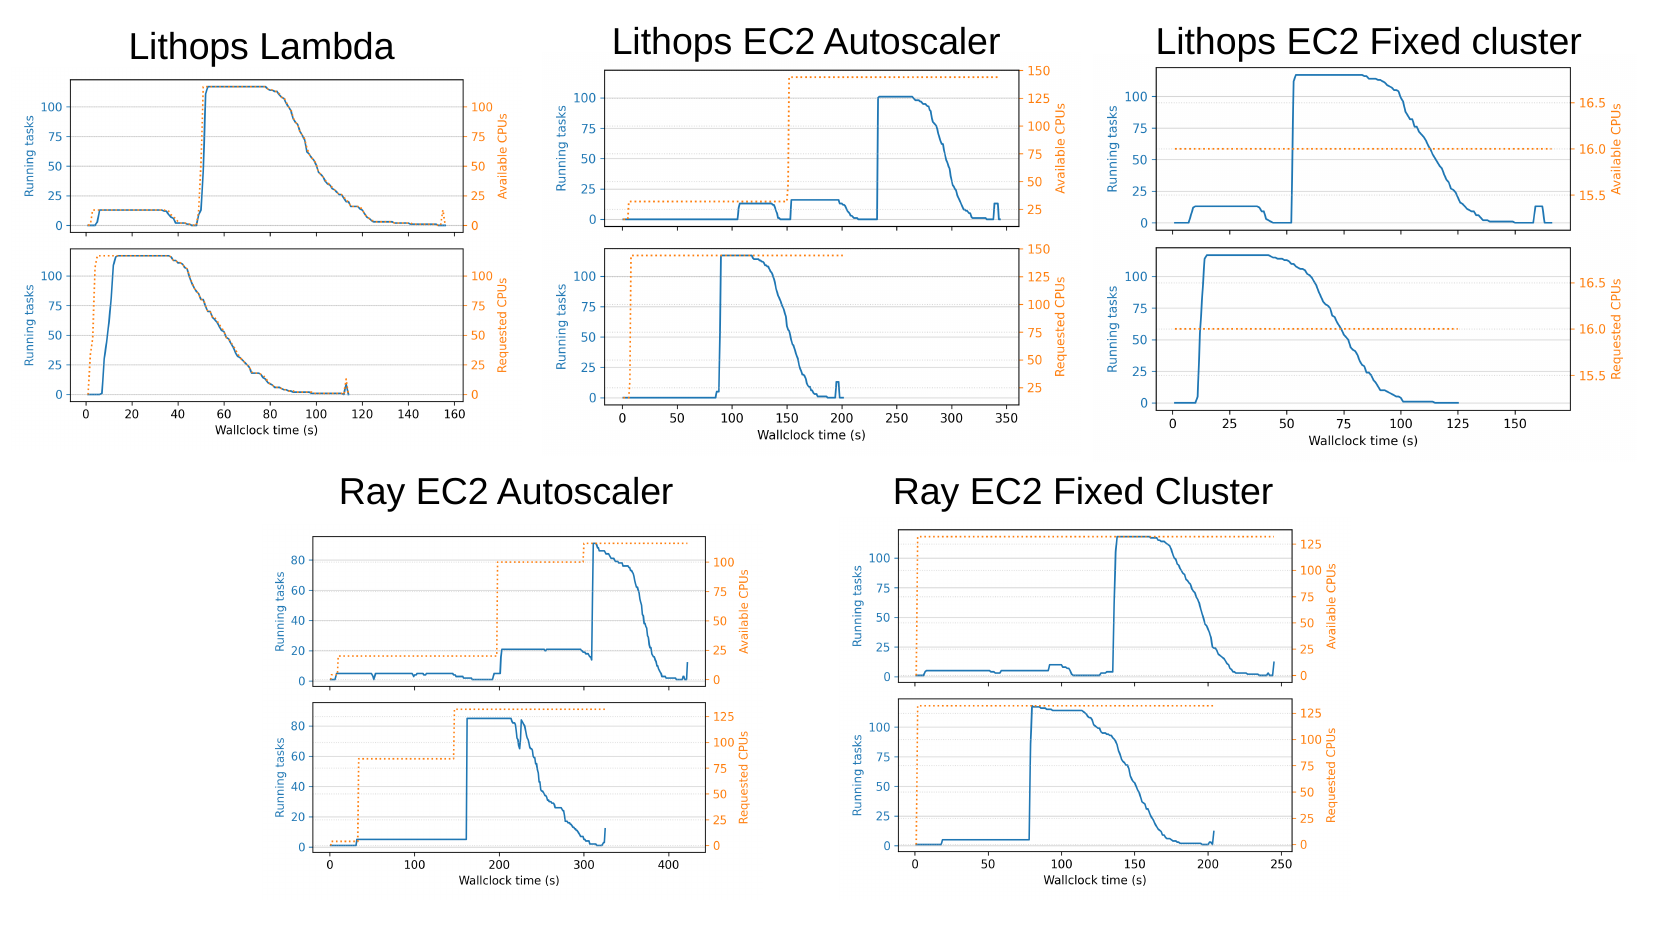

Lithops EC2 Autoscaler
Lithops EC2 Fixed cluster
Lithops Lambda
Ray EC2 Autoscaler
Ray EC2 Fixed Cluster